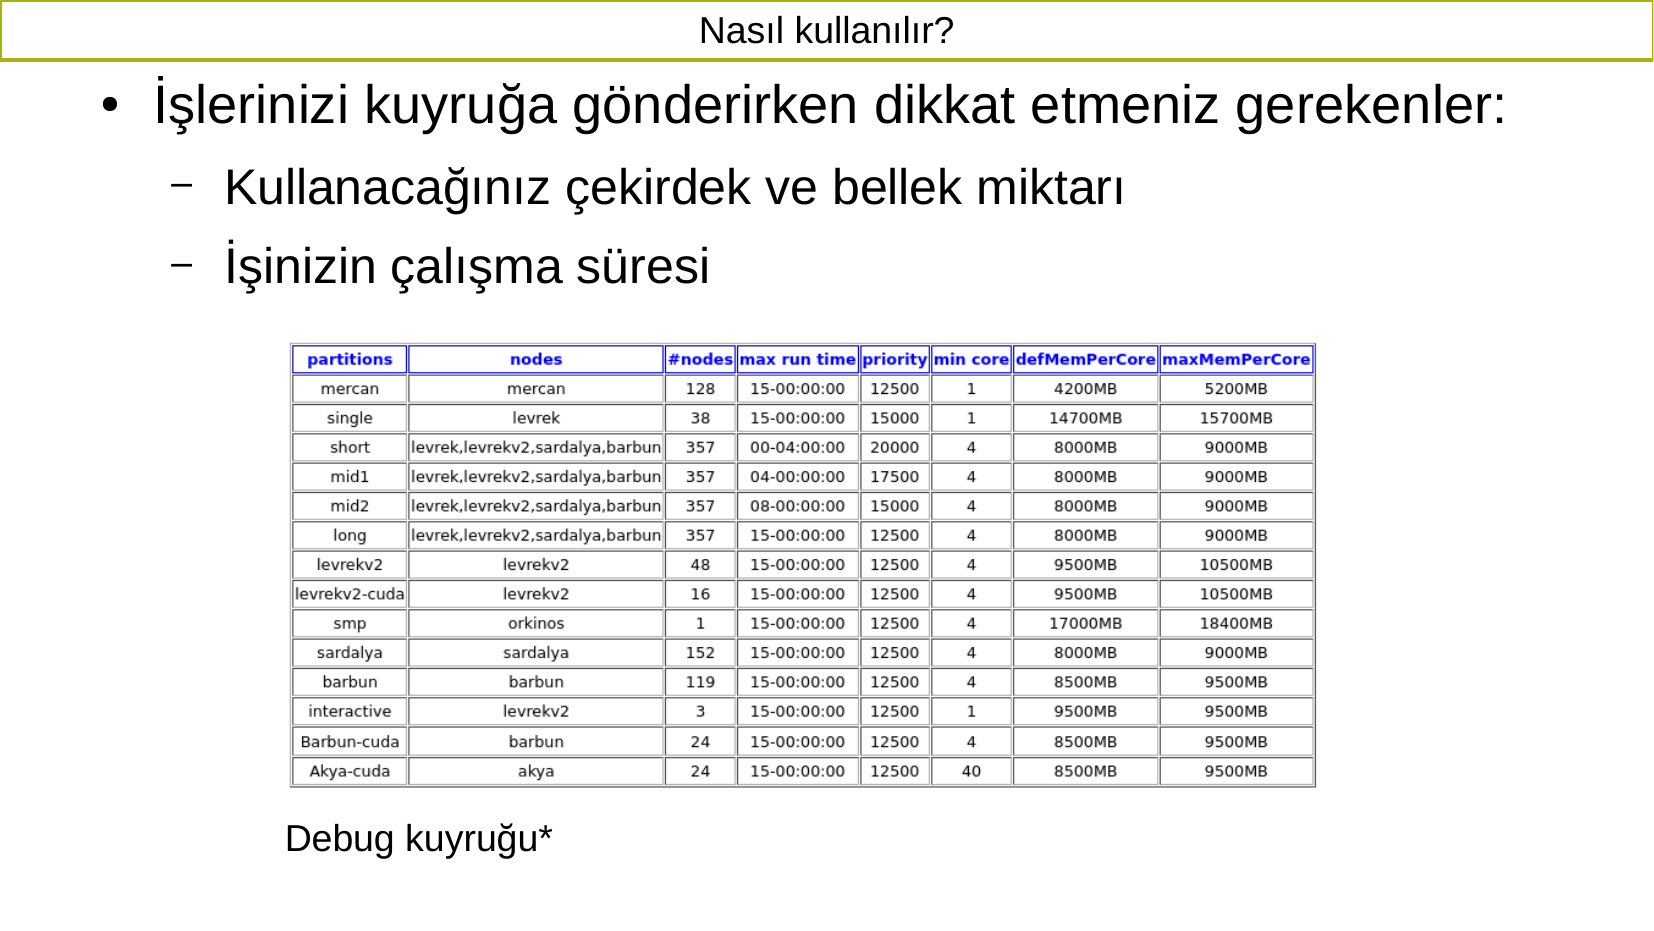

Nasıl kullanılır?
# İşlerinizi kuyruğa gönderirken dikkat etmeniz gerekenler:
Kullanacağınız çekirdek ve bellek miktarı
İşinizin çalışma süresi
Debug kuyruğu*